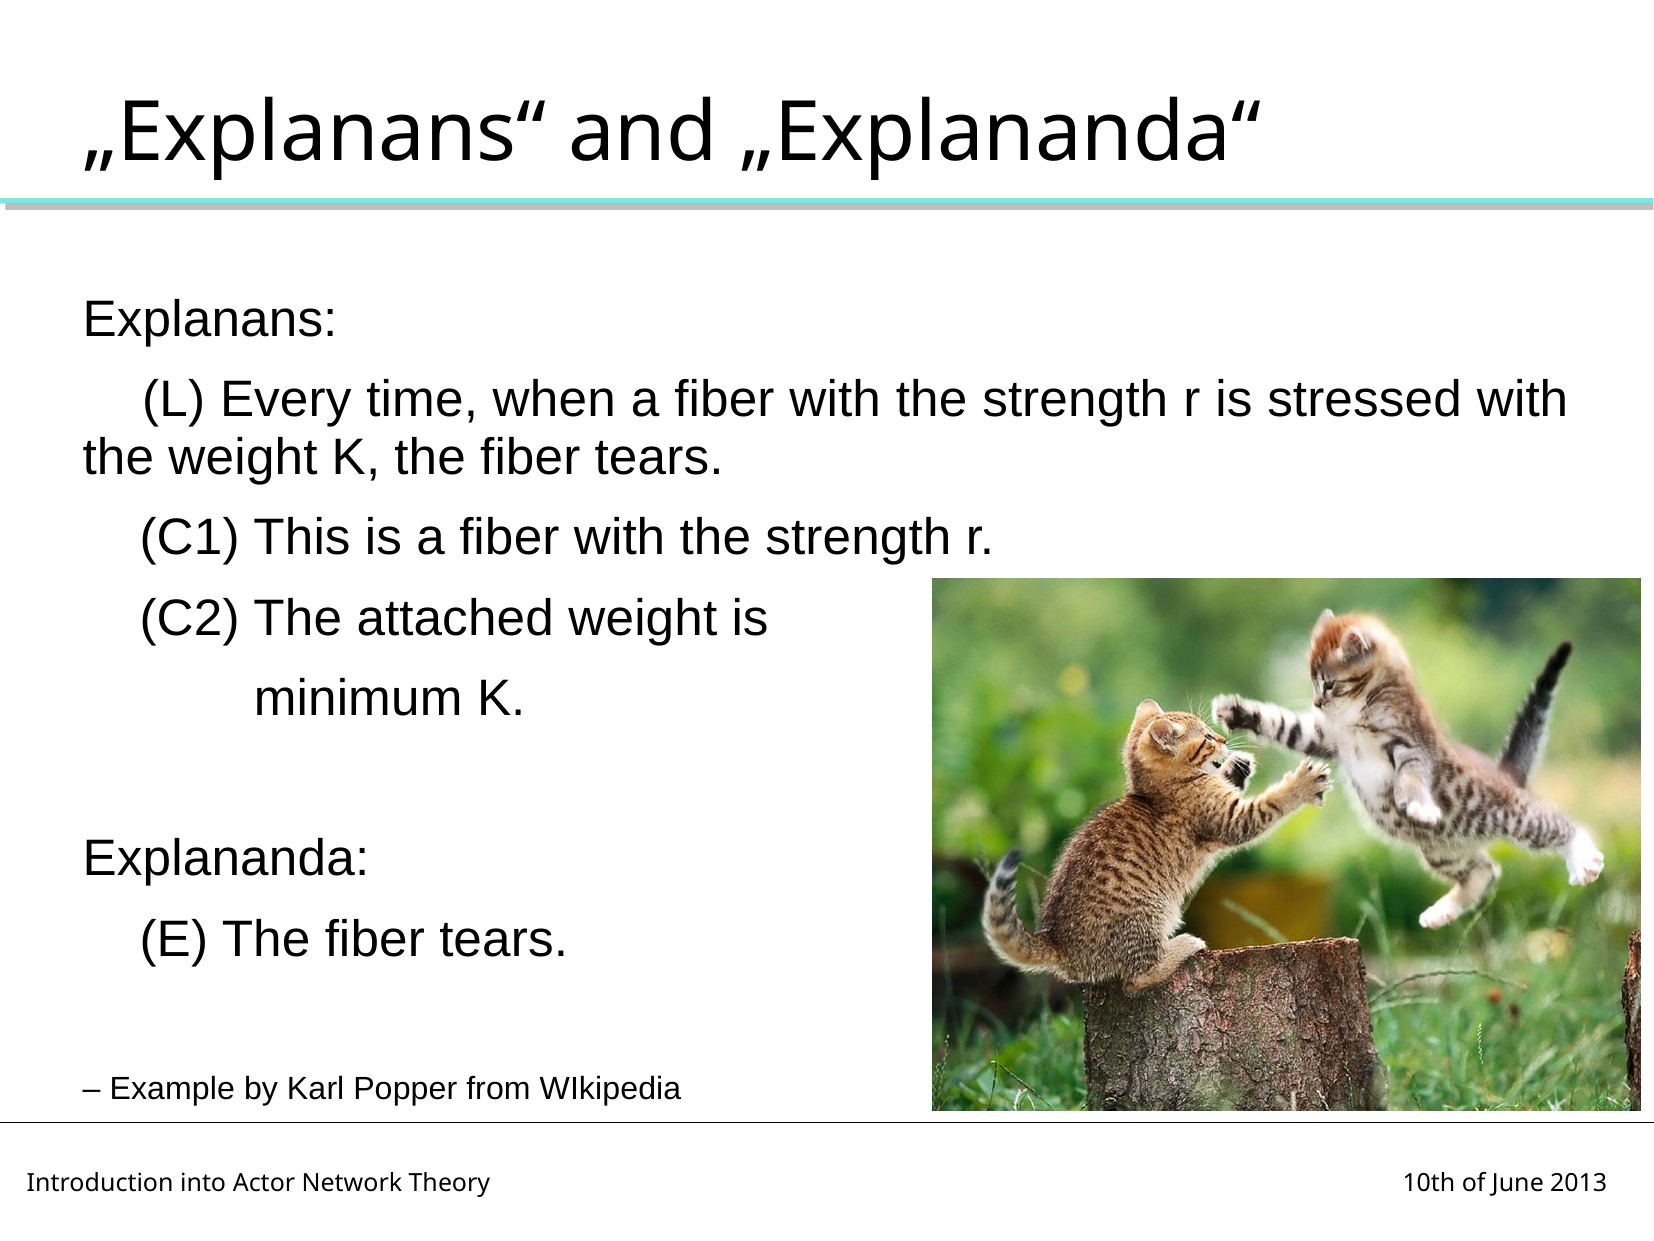

# „Explanans“ and „Explananda“
Explanans:
 (L) Every time, when a fiber with the strength r is stressed with the weight K, the fiber tears.
 (C1) This is a fiber with the strength r.
 (C2) The attached weight is
 minimum K.
Explananda:
 (E) The fiber tears.
– Example by Karl Popper from WIkipedia
Introduction into Actor Network Theory
10th of June 2013